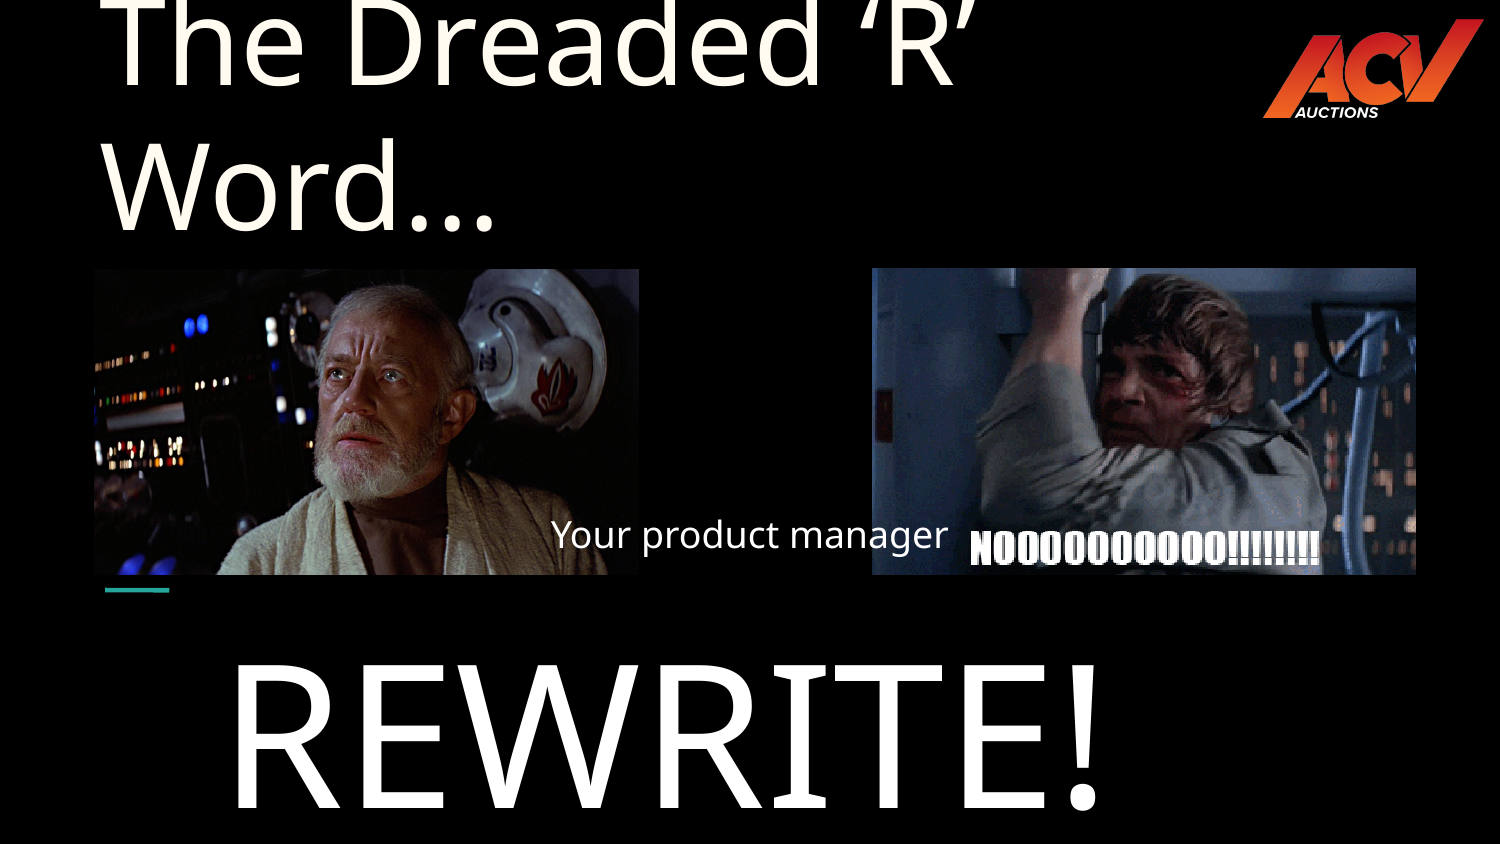

# The Dreaded ‘R’ Word...
Your product manager
REWRITE!